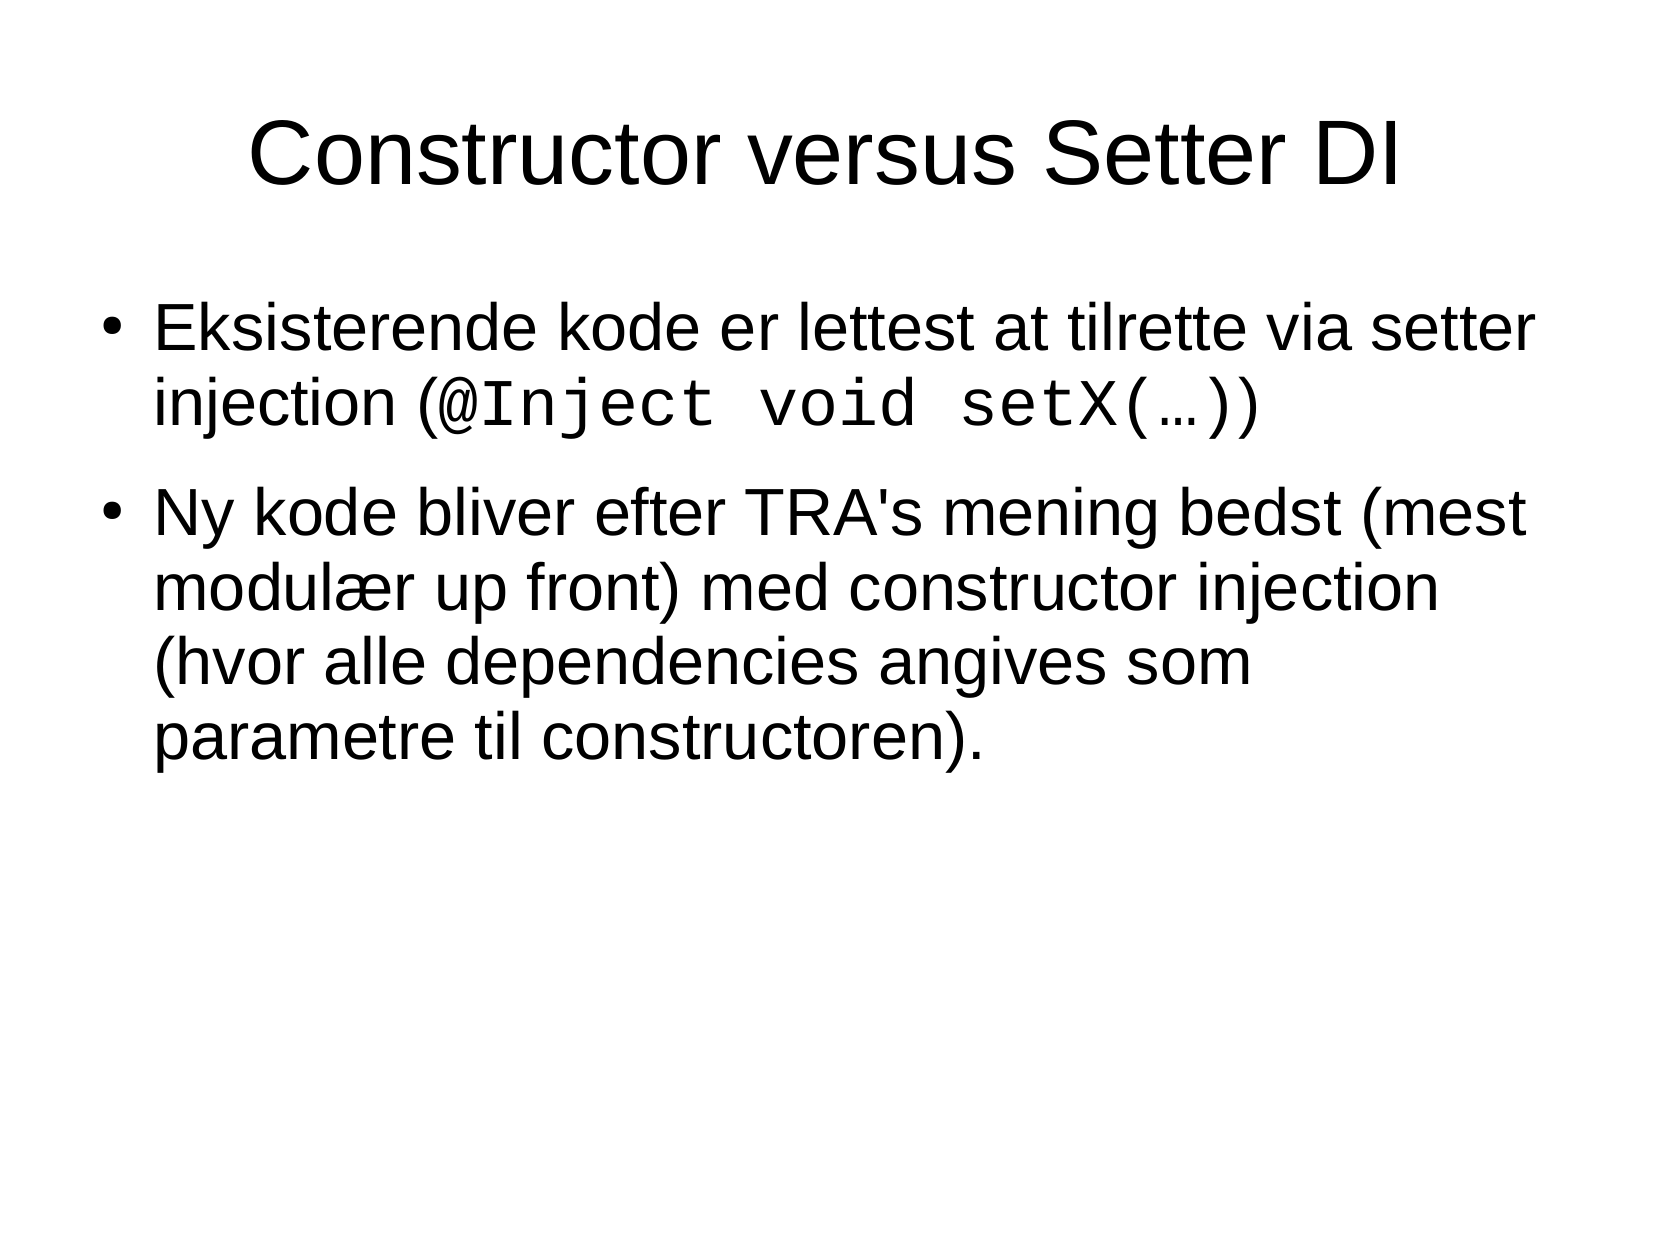

# Constructor versus Setter DI
Eksisterende kode er lettest at tilrette via setter injection (@Inject void setX(…))
Ny kode bliver efter TRA's mening bedst (mest modulær up front) med constructor injection (hvor alle dependencies angives som parametre til constructoren).